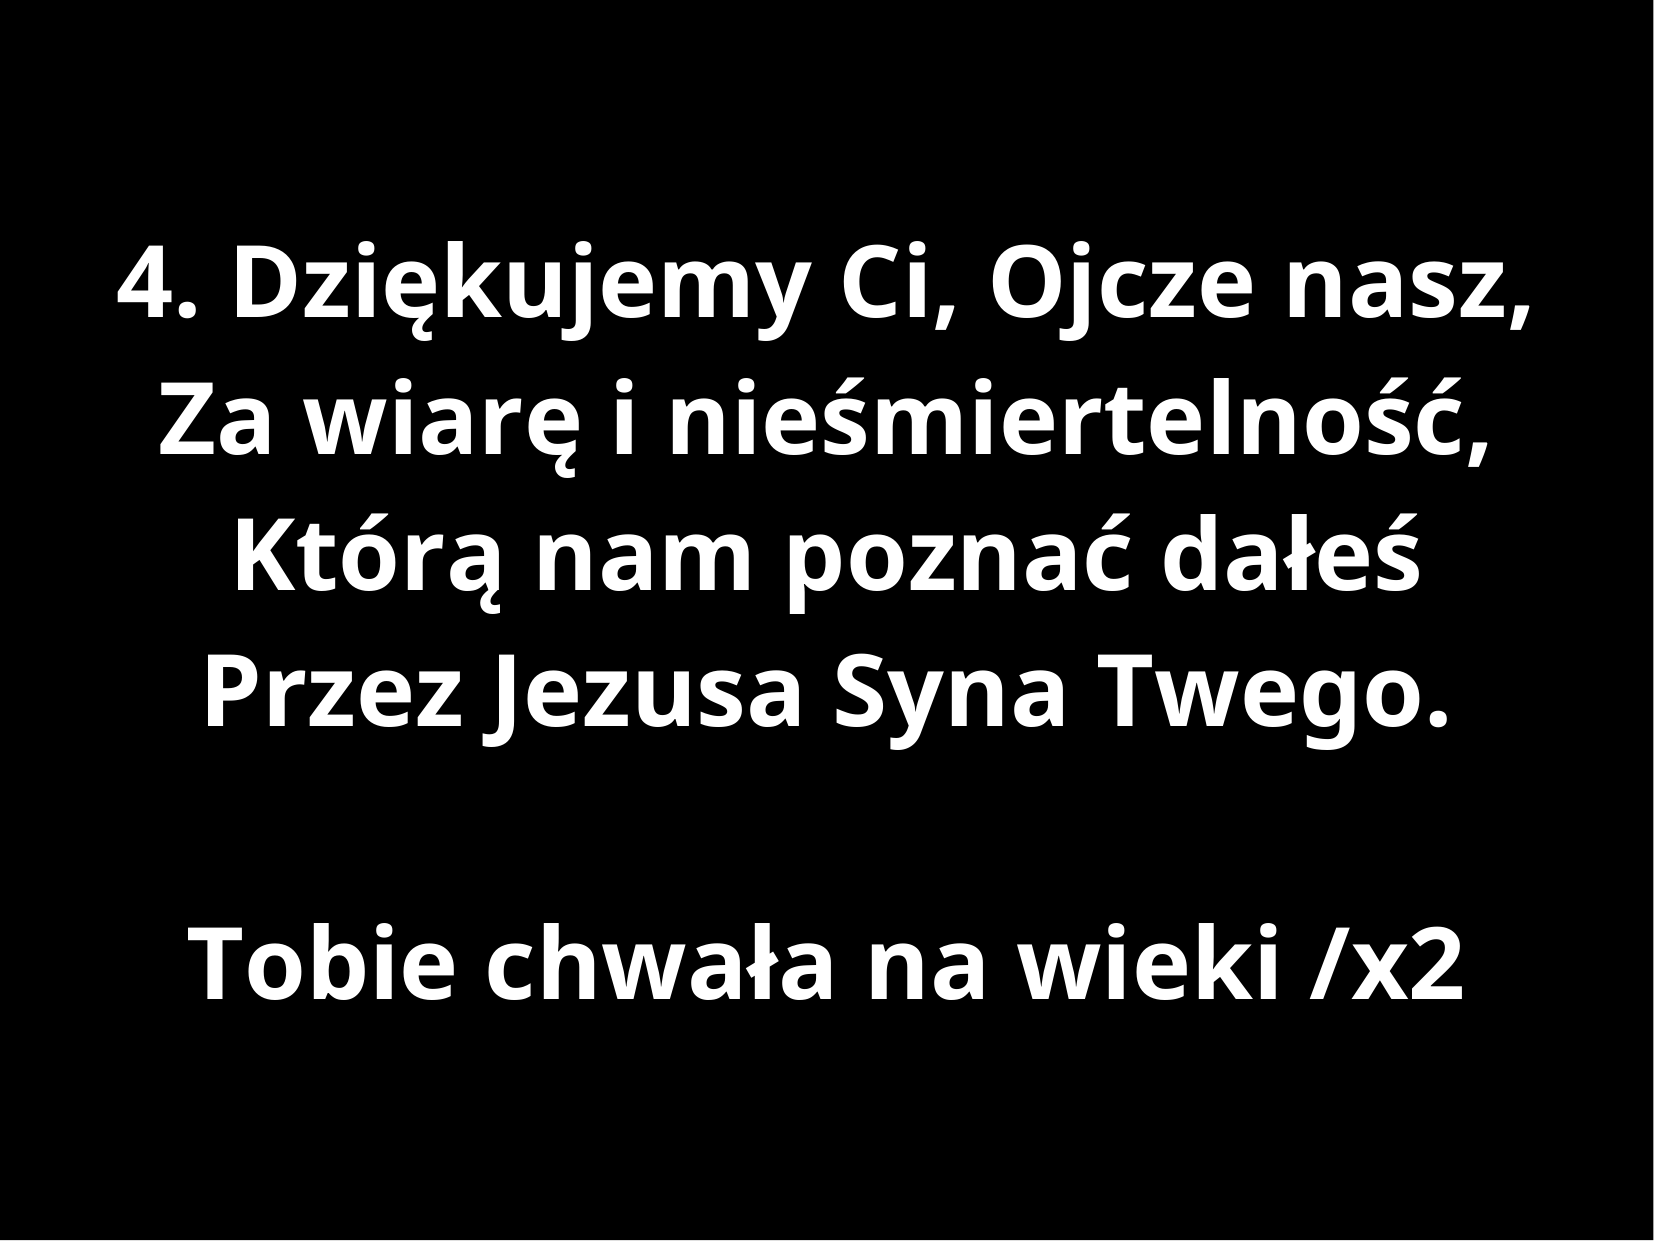

# 4. Dziękujemy Ci, Ojcze nasz, Za wiarę i nieśmiertelność, Którą nam poznać dałeś Przez Jezusa Syna Twego. Tobie chwała na wieki /x2